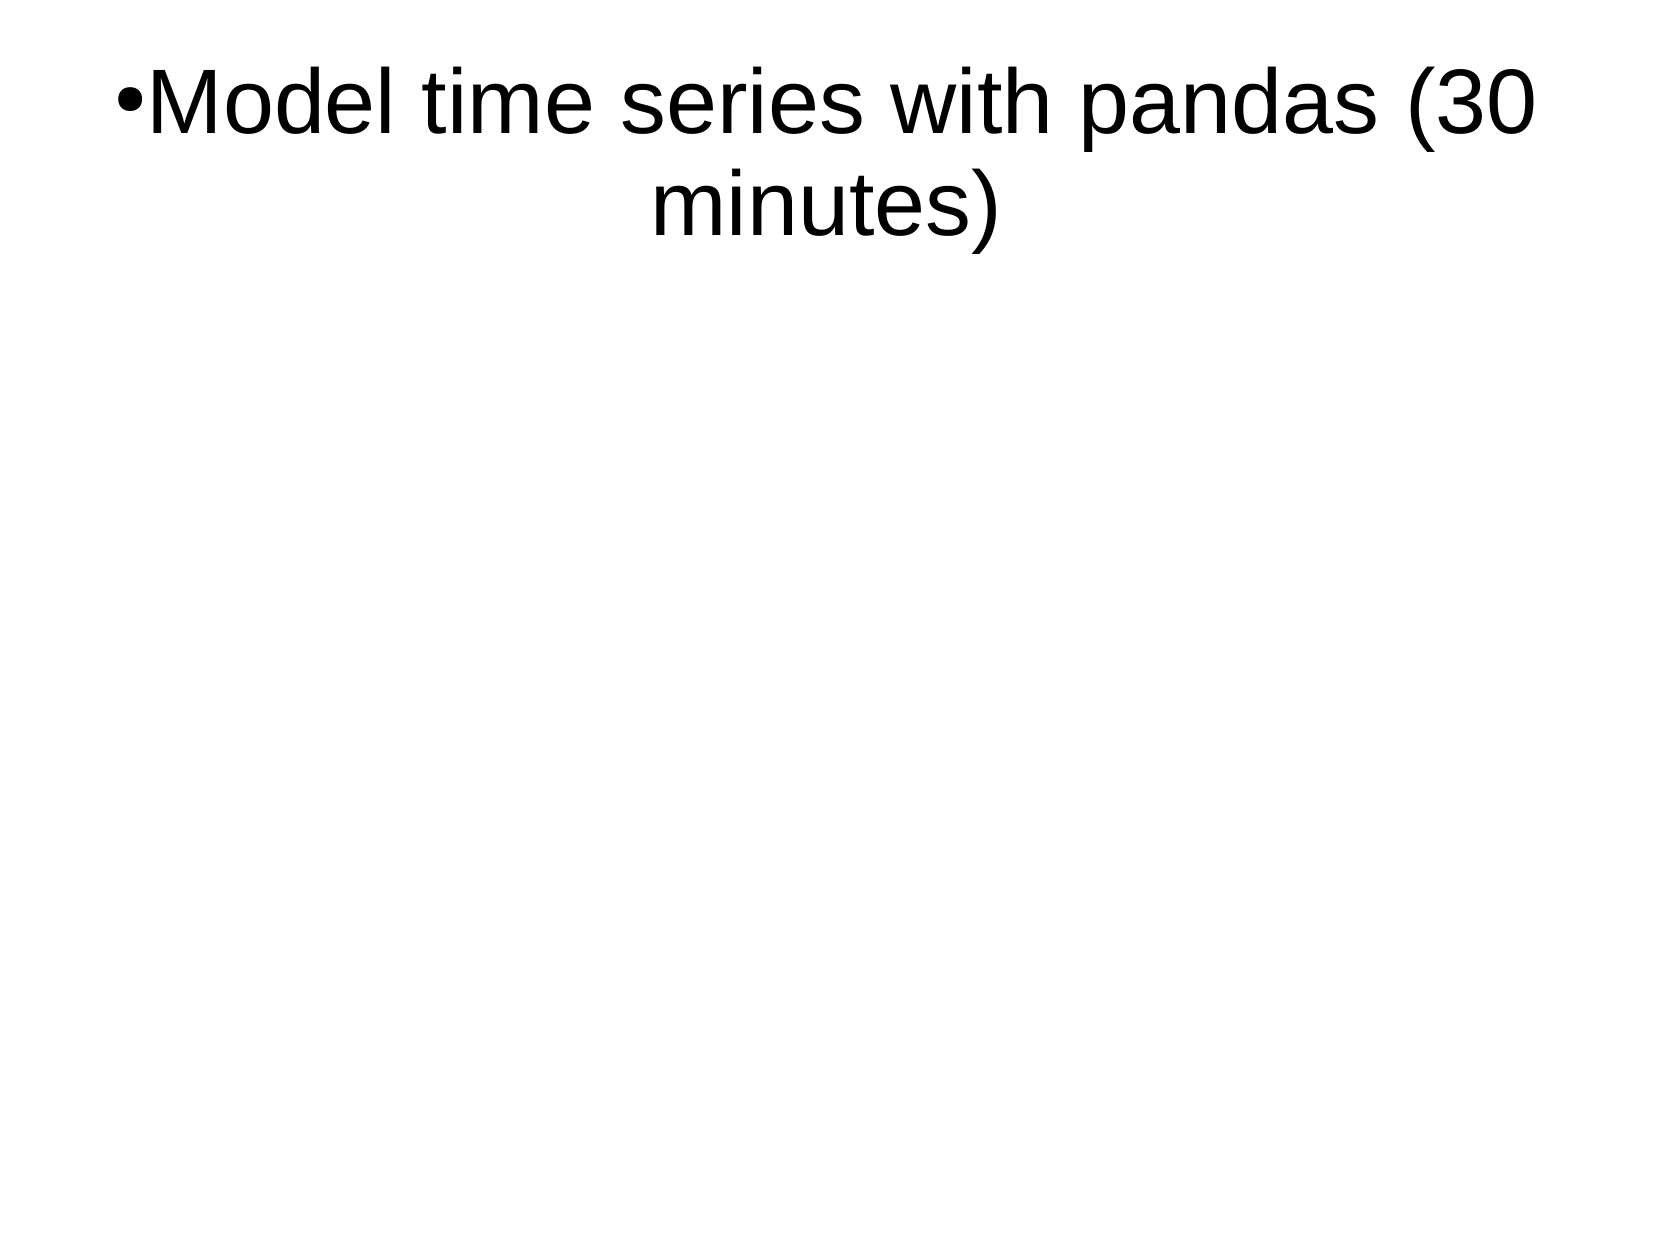

# Model time series with pandas (30 minutes)